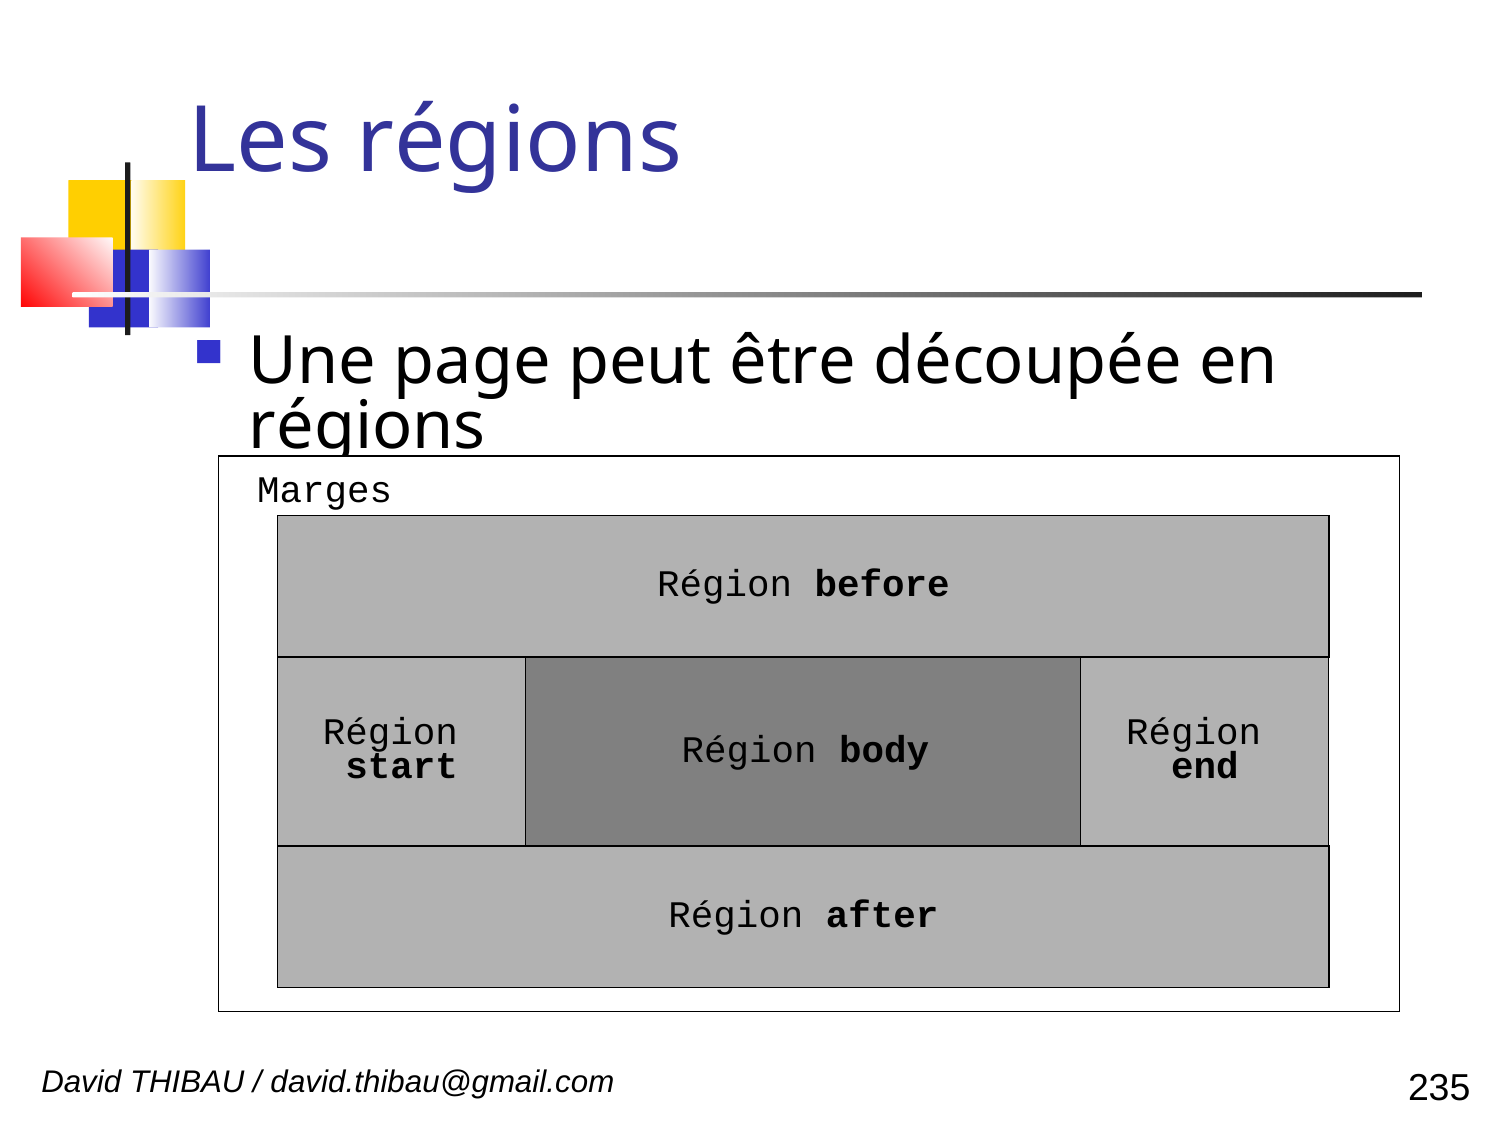

# Les régions
Une page peut être découpée en régions
Marges
Région before
Région
start
Région
end
Région body
Région after